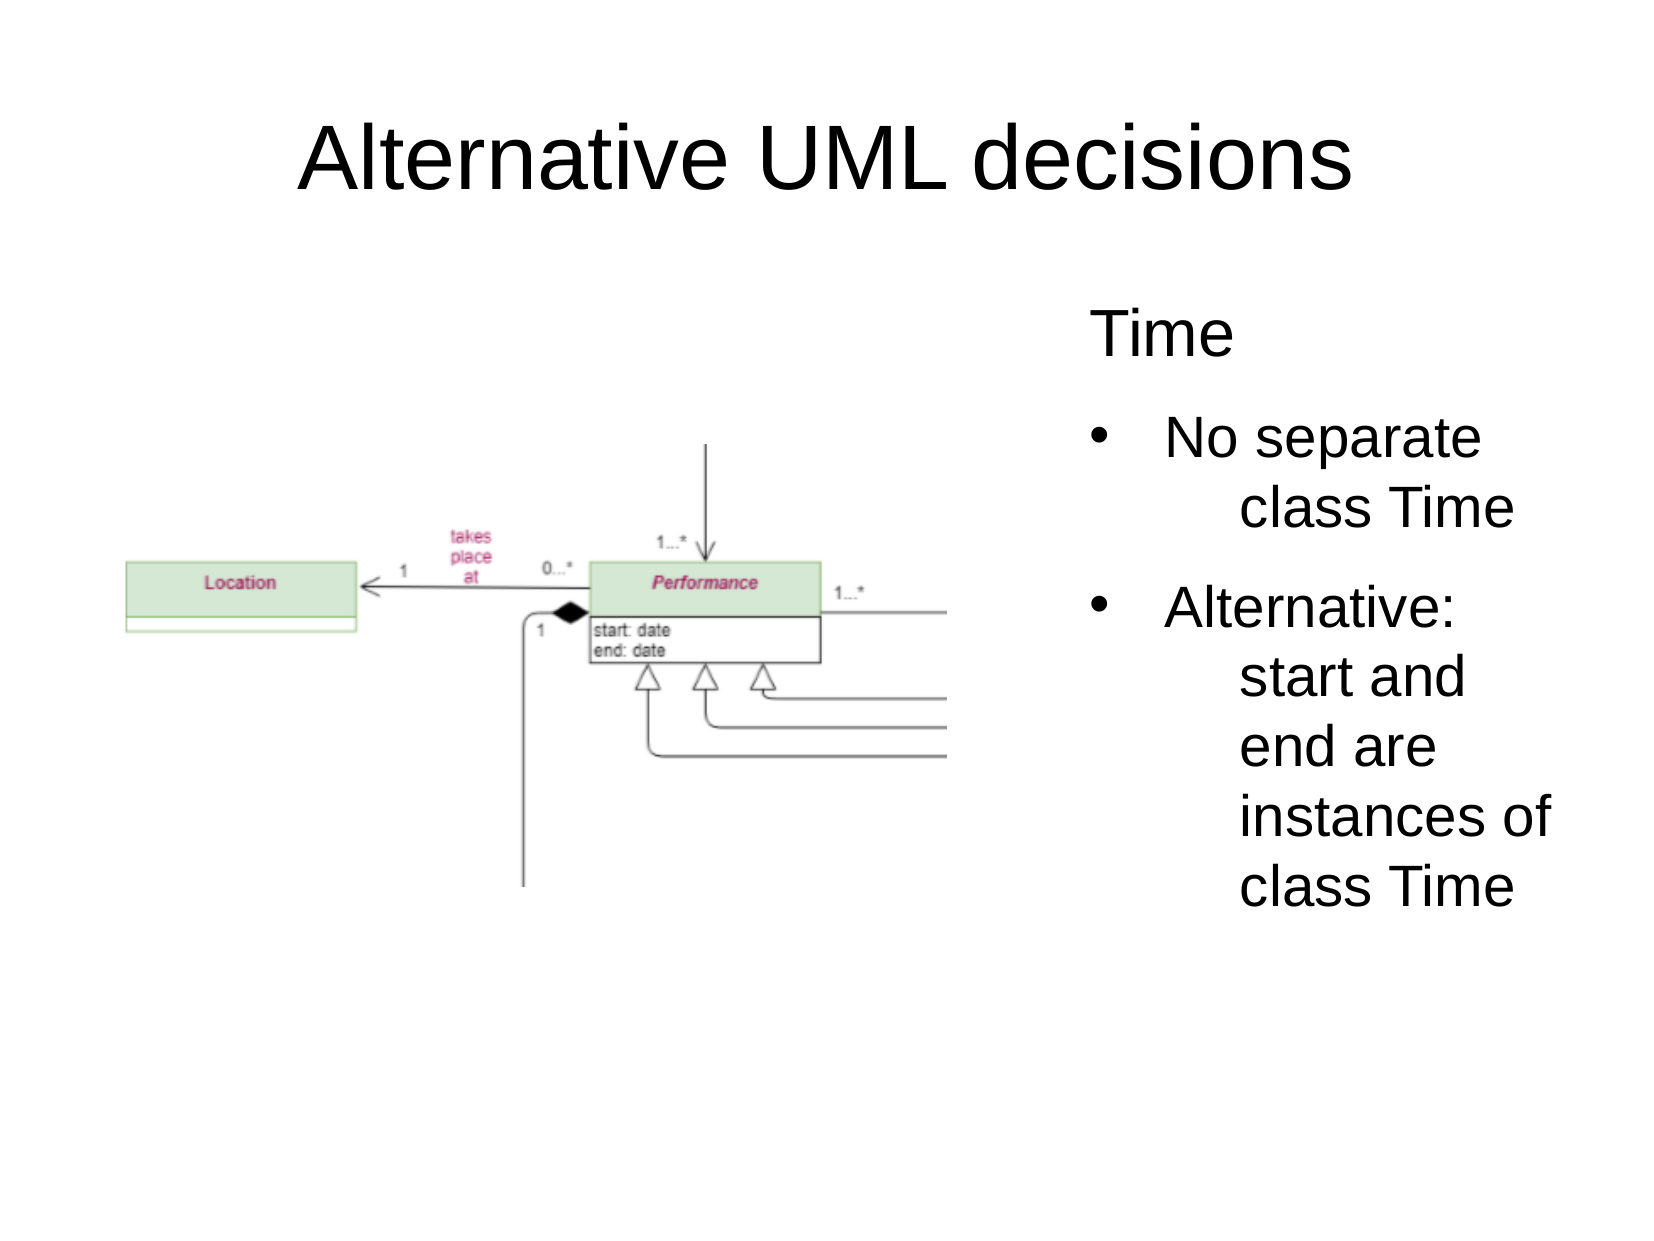

# Alternative UML decisions
Time
No separate class Time
Alternative: start and end are instances of class Time